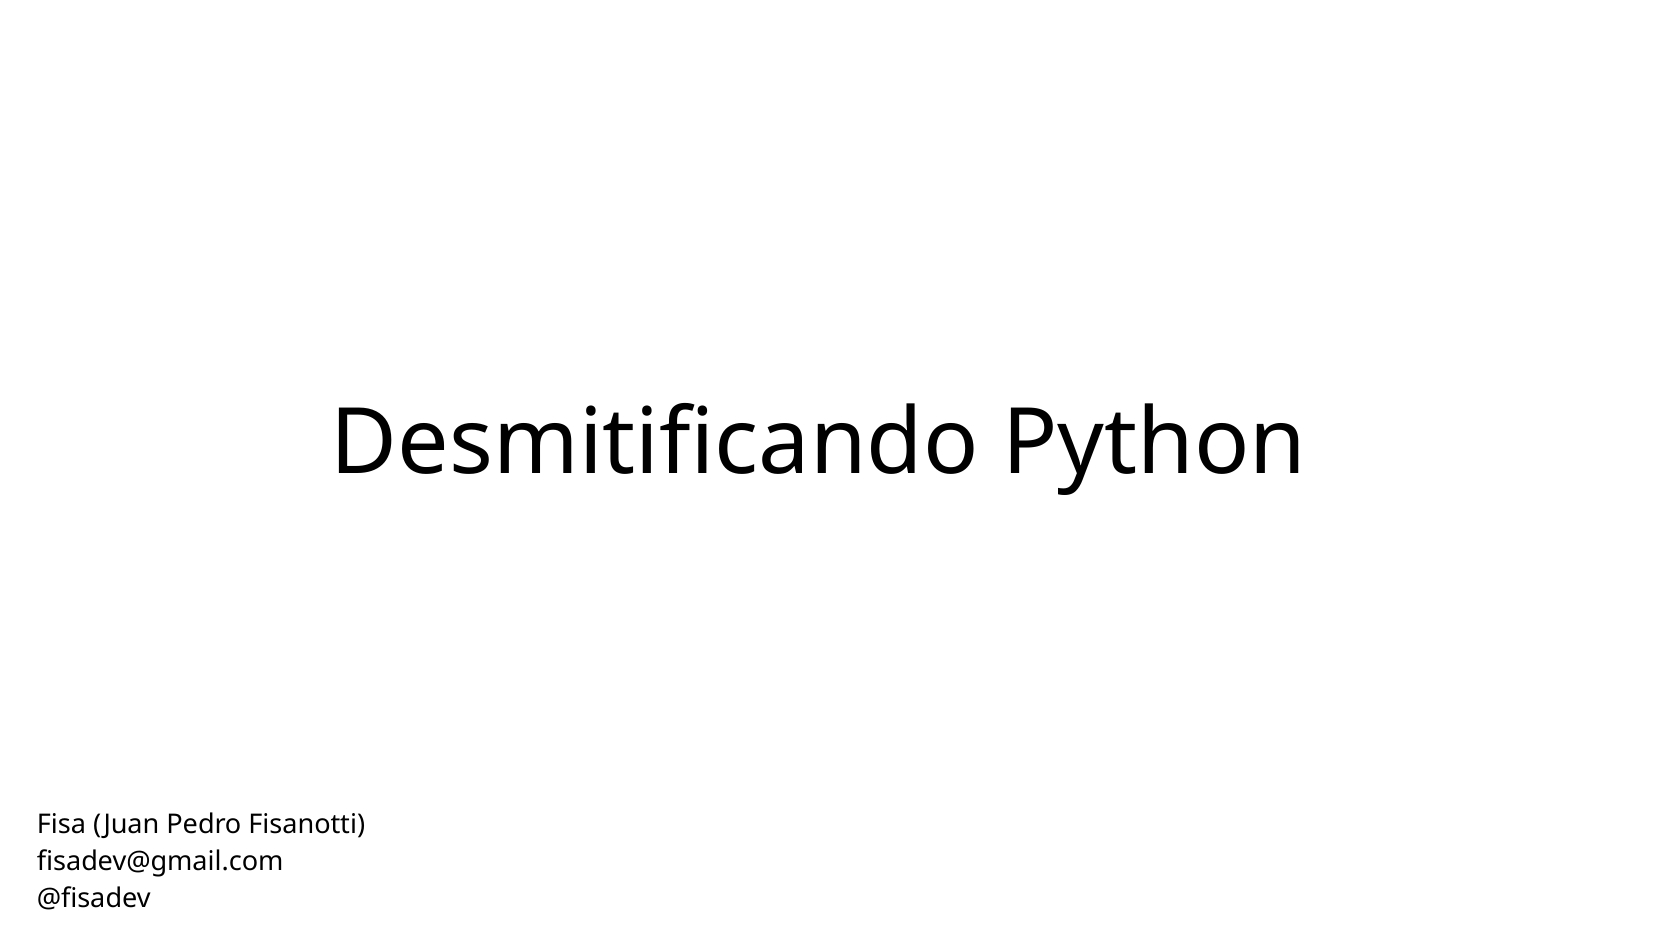

# Desmitificando Python
Fisa (Juan Pedro Fisanotti)
fisadev@gmail.com
@fisadev